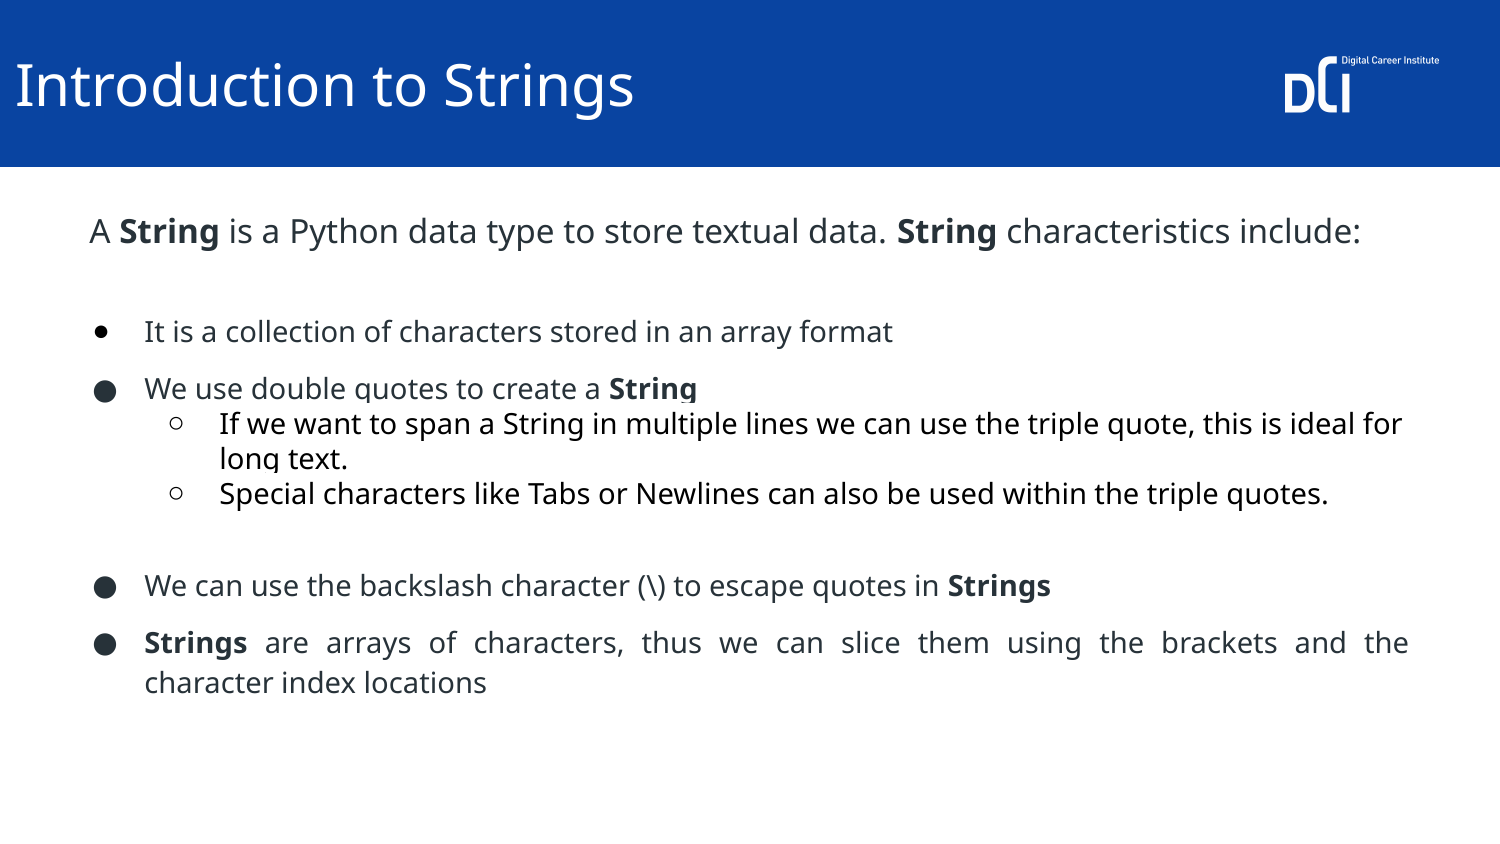

# Introduction to Strings
A String is a Python data type to store textual data. String characteristics include:
It is a collection of characters stored in an array format
We use double quotes to create a String
If we want to span a String in multiple lines we can use the triple quote, this is ideal for long text.
Special characters like Tabs or Newlines can also be used within the triple quotes.
We can use the backslash character (\) to escape quotes in Strings
Strings are arrays of characters, thus we can slice them using the brackets and the character index locations